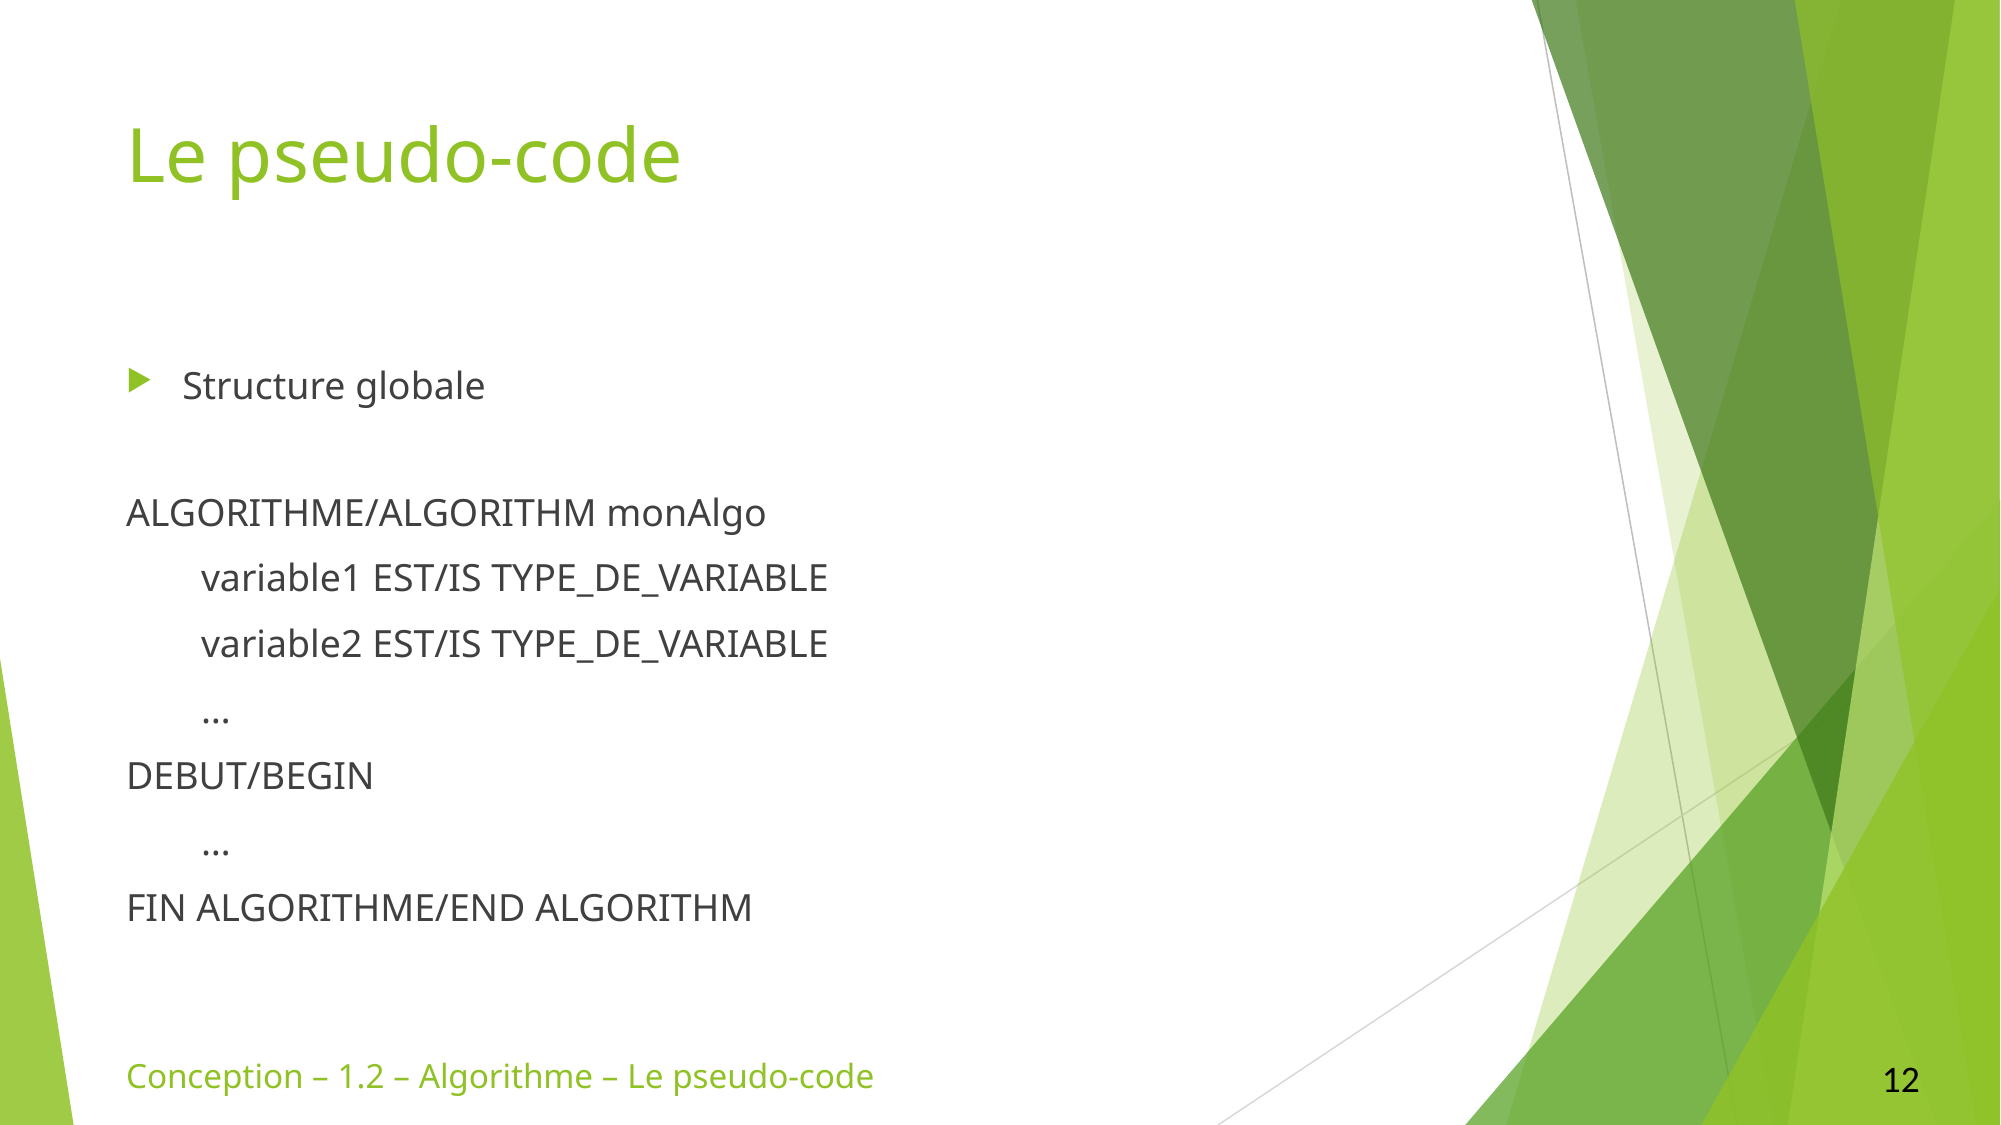

# Le pseudo-code
Structure globale
ALGORITHME/ALGORITHM monAlgo
	variable1 EST/IS TYPE_DE_VARIABLE
	variable2 EST/IS TYPE_DE_VARIABLE
	…
DEBUT/BEGIN
	…
FIN ALGORITHME/END ALGORITHM
Conception – 1.2 – Algorithme – Le pseudo-code